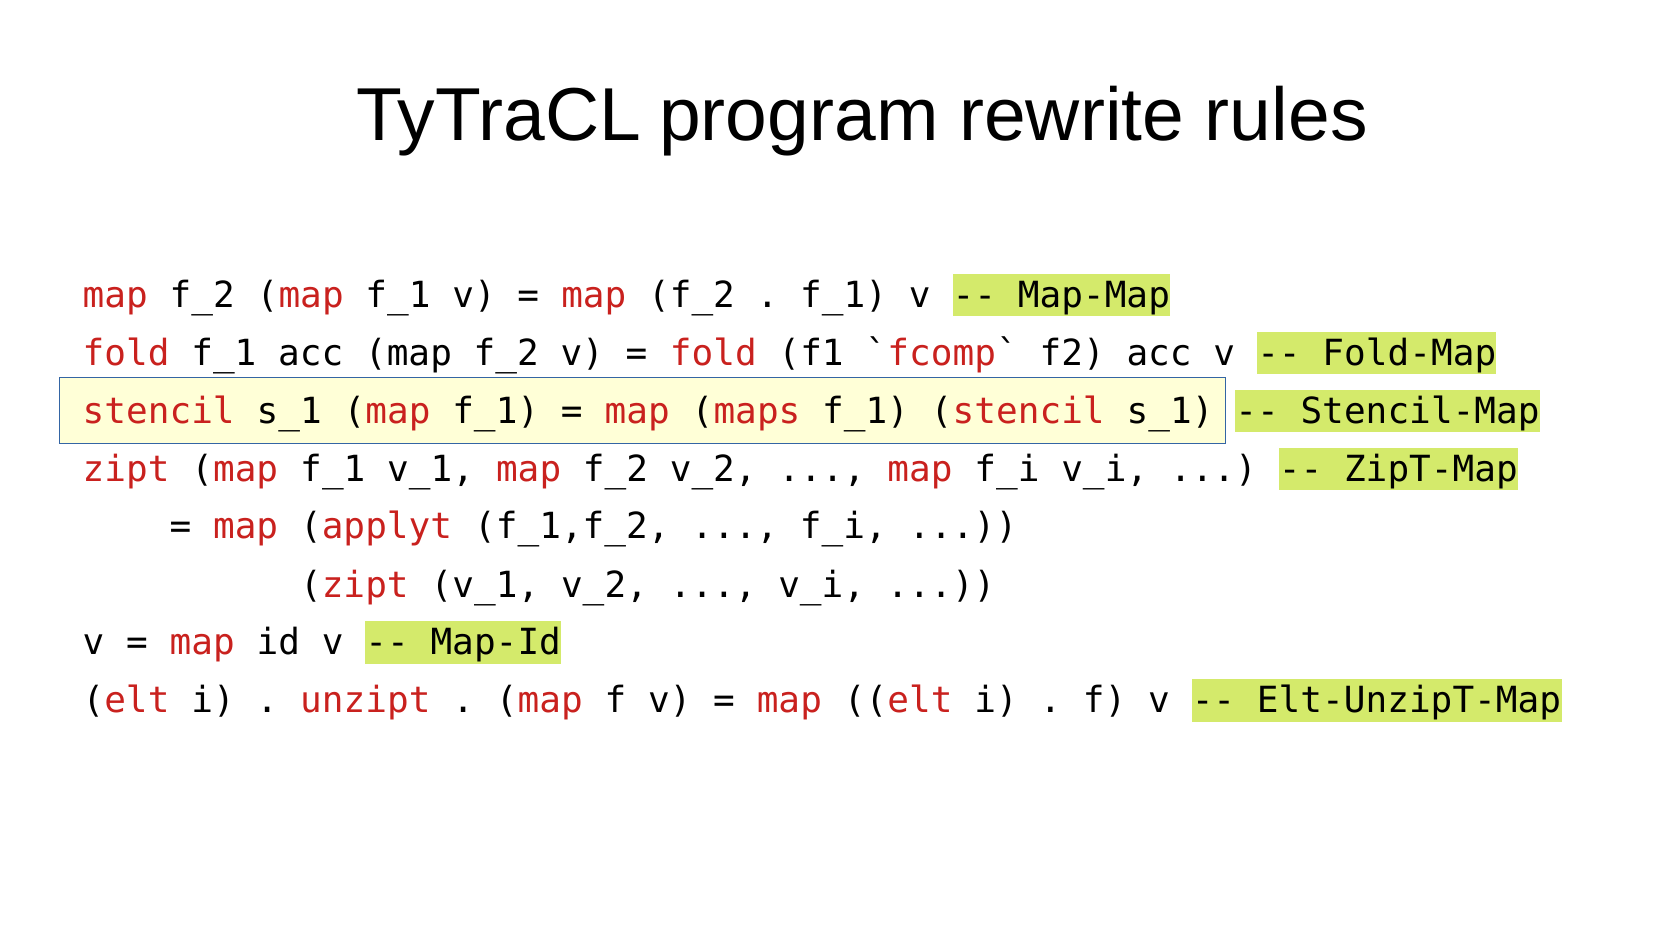

# TyTraCL program rewrite rules
map f_2 (map f_1 v) = map (f_2 . f_1) v -- Map-Map
fold f_1 acc (map f_2 v) = fold (f1 `fcomp` f2) acc v -- Fold-Map
stencil s_1 (map f_1) = map (maps f_1) (stencil s_1) -- Stencil-Map
zipt (map f_1 v_1, map f_2 v_2, ..., map f_i v_i, ...) -- ZipT-Map
 = map (applyt (f_1,f_2, ..., f_i, ...))
 (zipt (v_1, v_2, ..., v_i, ...))
v = map id v -- Map-Id
(elt i) . unzipt . (map f v) = map ((elt i) . f) v -- Elt-UnzipT-Map